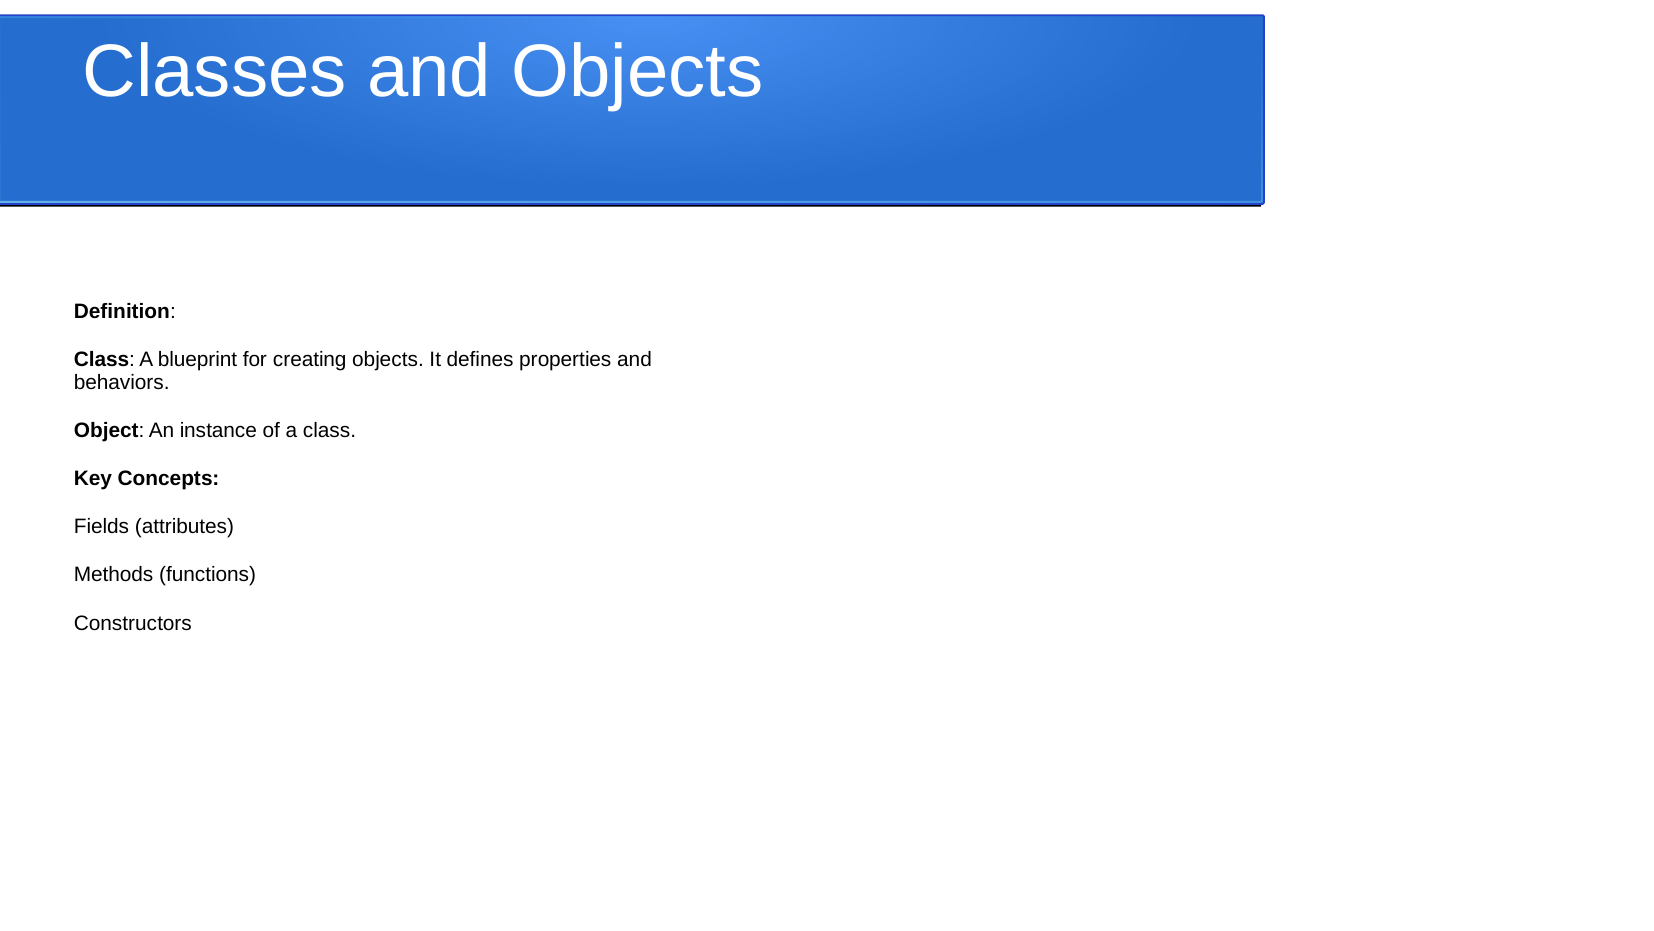

# Classes and Objects
Definition:
Class: A blueprint for creating objects. It defines properties and behaviors.
Object: An instance of a class.
Key Concepts:
Fields (attributes)
Methods (functions)
Constructors